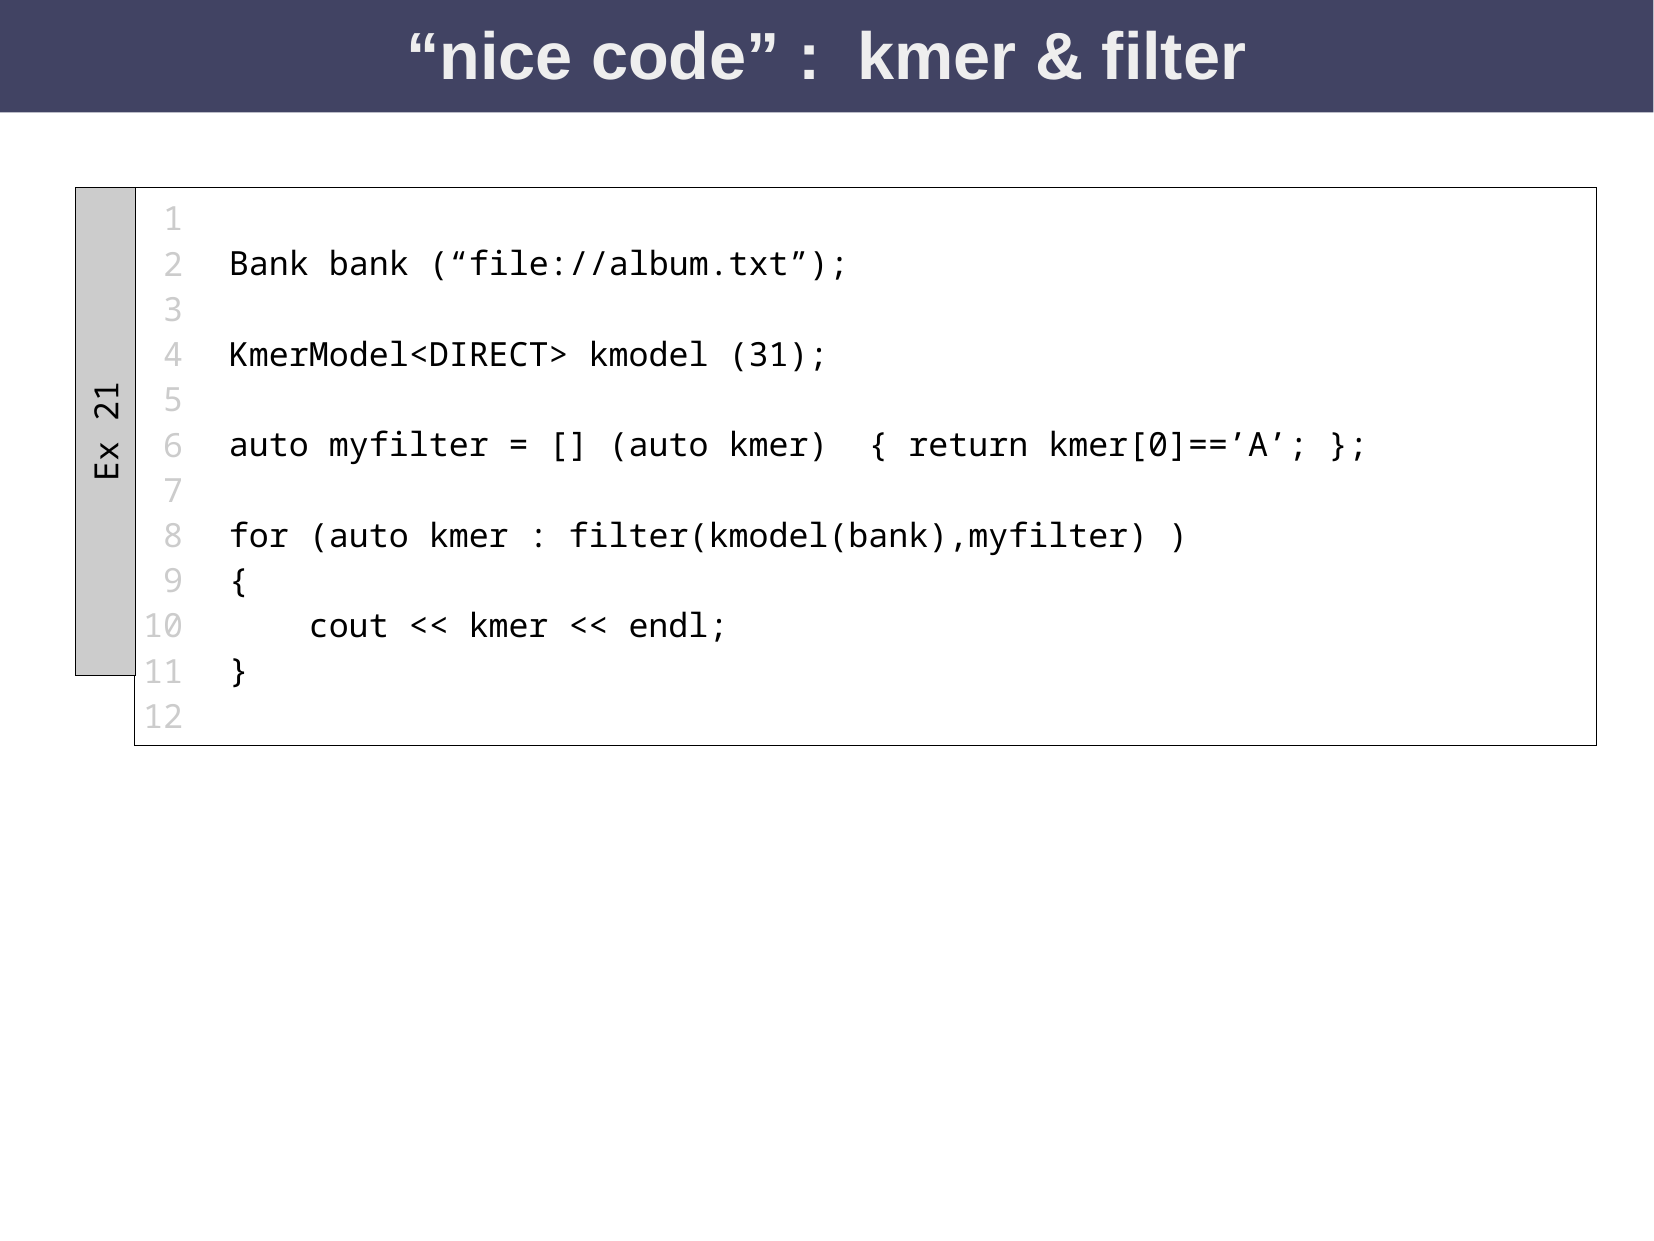

“nice code” : kmer & filter
 Bank bank (“file://album.txt”);
 KmerModel<DIRECT> kmodel (31);
 auto myfilter = [] (auto kmer) { return kmer[0]==’A’; };
 for (auto kmer : filter(kmodel(bank),myfilter) )
 {
 cout << kmer << endl;
 }
 1
 2
 3
 4
 5
 6
 7
 8
 9
10
11
12
Ex 21